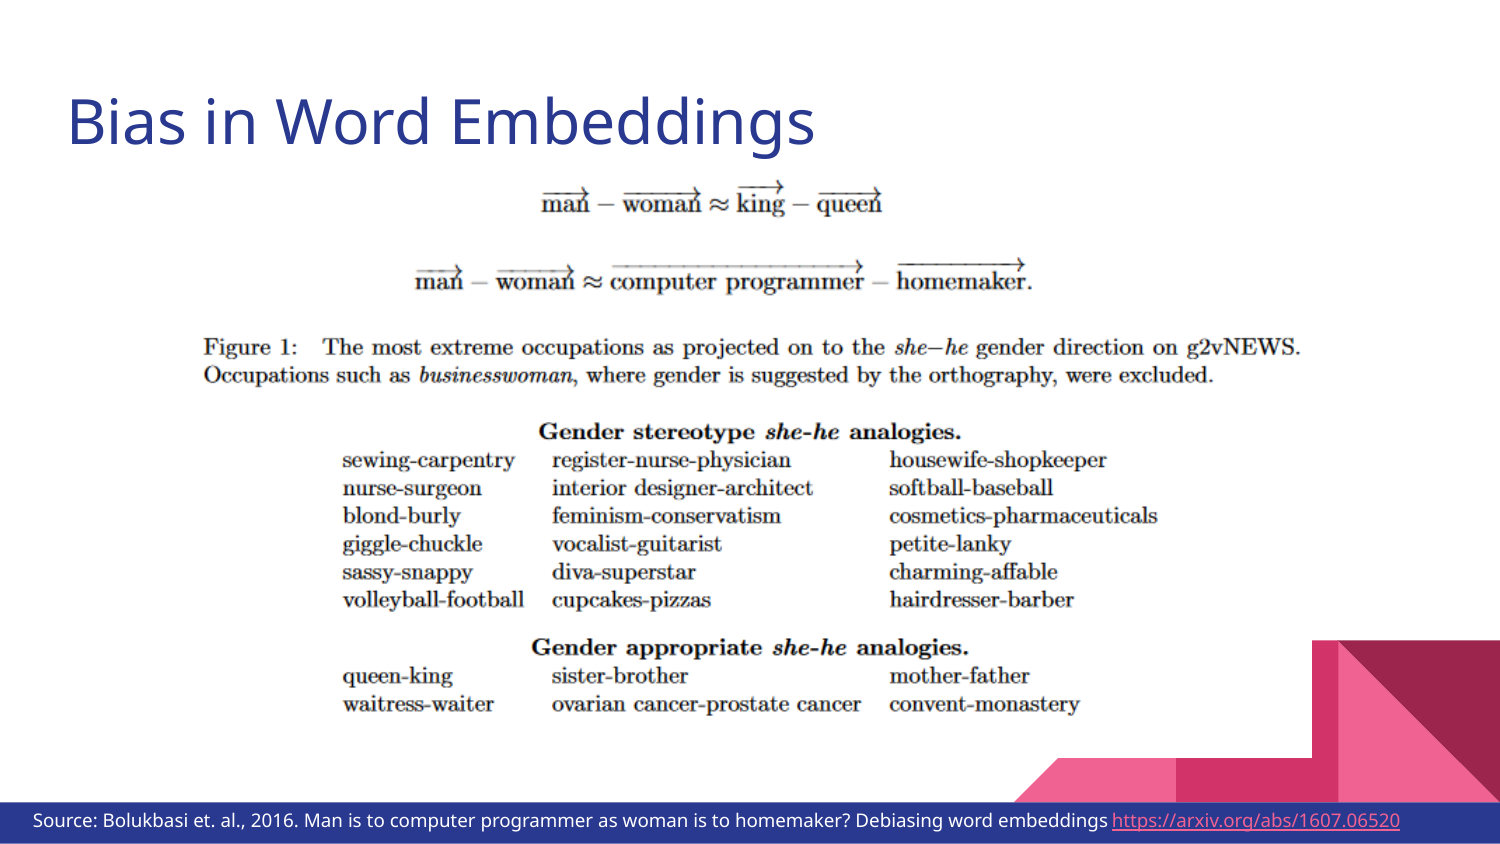

# Bias in Word Embeddings
Source: Bolukbasi et. al., 2016. Man is to computer programmer as woman is to homemaker? Debiasing word embeddings https://arxiv.org/abs/1607.06520